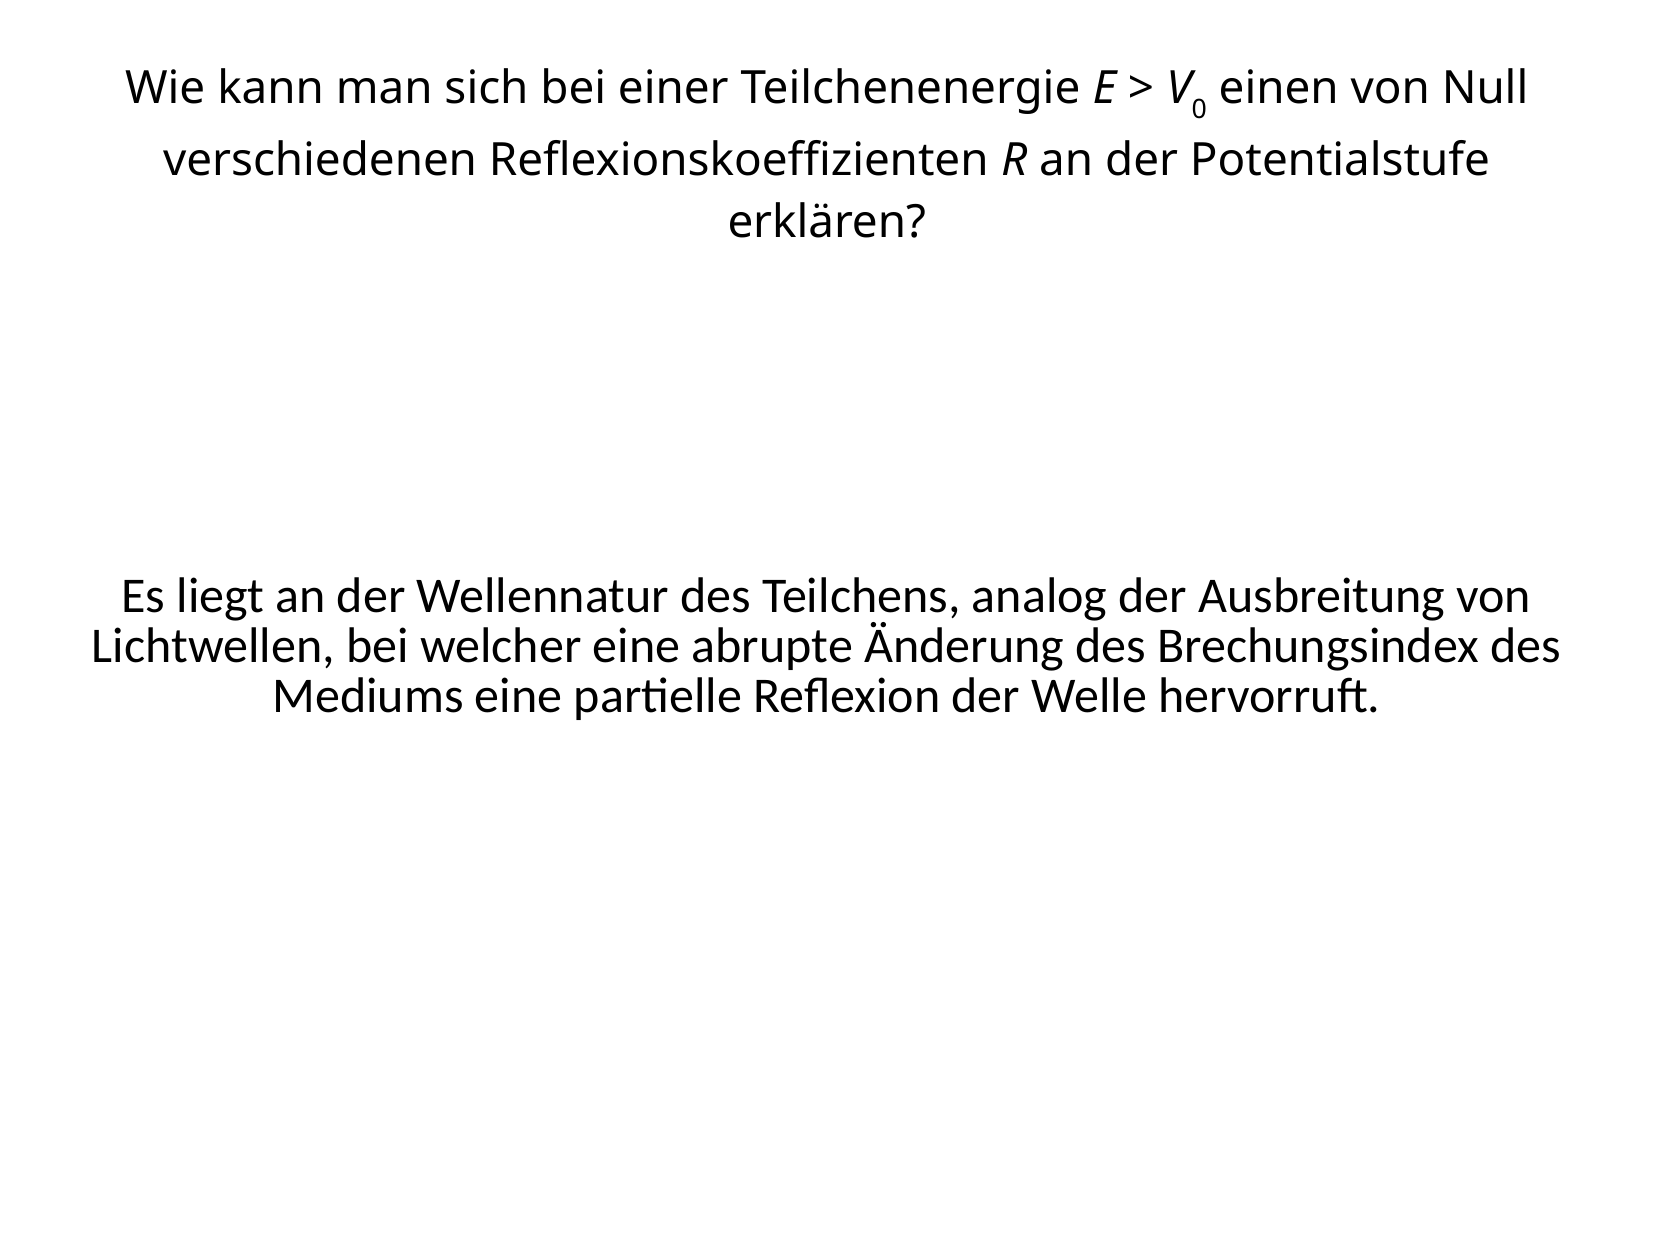

# Wie kann man sich bei einer Teilchenenergie E > V0 einen von Null verschiedenen Reflexionskoeffizienten R an der Potentialstufe erklären?
Es liegt an der Wellennatur des Teilchens, analog der Ausbreitung von Lichtwellen, bei welcher eine abrupte Änderung des Brechungsindex des Mediums eine partielle Reflexion der Welle hervorruft.